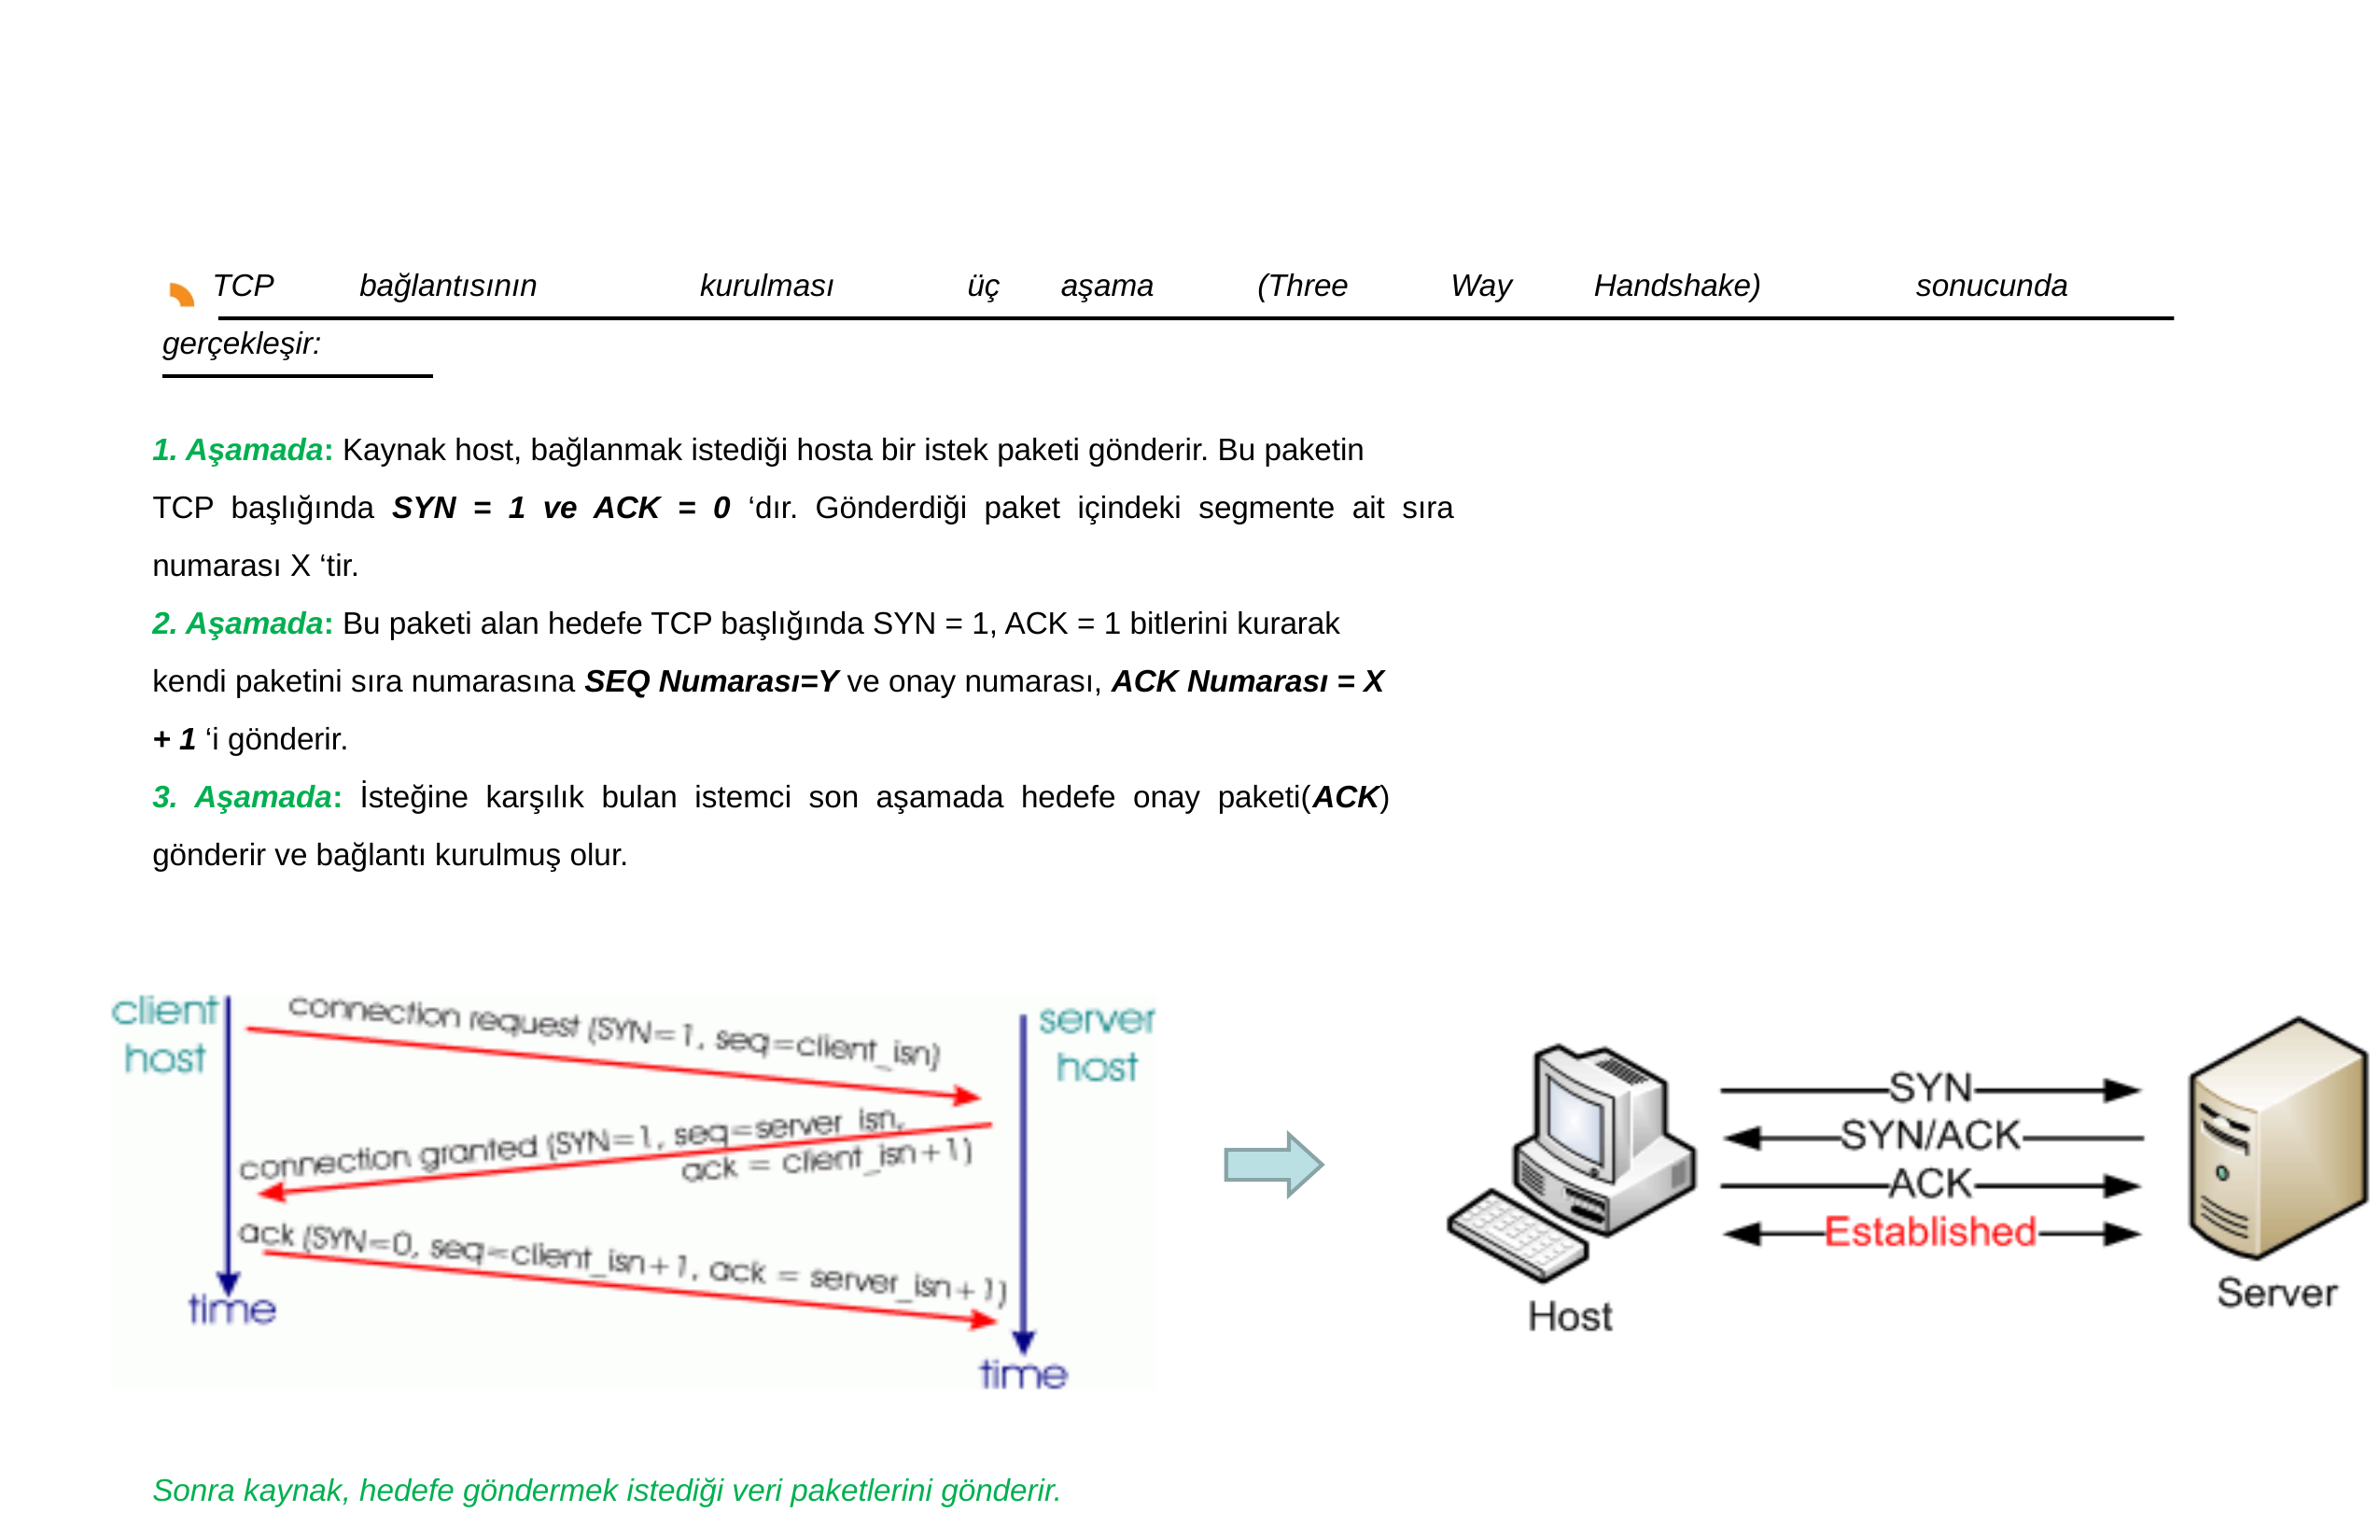

TCP
bağlantısının
kurulması
üç
aşama
(Three
Way
Handshake)
sonucunda
gerçekleşir:
1. Aşamada: Kaynak host, bağlanmak istediği hosta bir istek paketi gönderir. Bu paketin
TCP başlığında SYN = 1 ve ACK = 0 ‘dır. Gönderdiği paket içindeki segmente ait sıra
numarası X ‘tir.
2. Aşamada: Bu paketi alan hedefe TCP başlığında SYN = 1, ACK = 1 bitlerini kurarak
kendi paketini sıra numarasına SEQ Numarası=Y ve onay numarası, ACK Numarası = X
+ 1 ‘i gönderir.
3. Aşamada: İsteğine karşılık bulan istemci son aşamada hedefe onay paketi(ACK)
gönderir ve bağlantı kurulmuş olur.
Sonra kaynak, hedefe göndermek istediği veri paketlerini gönderir.